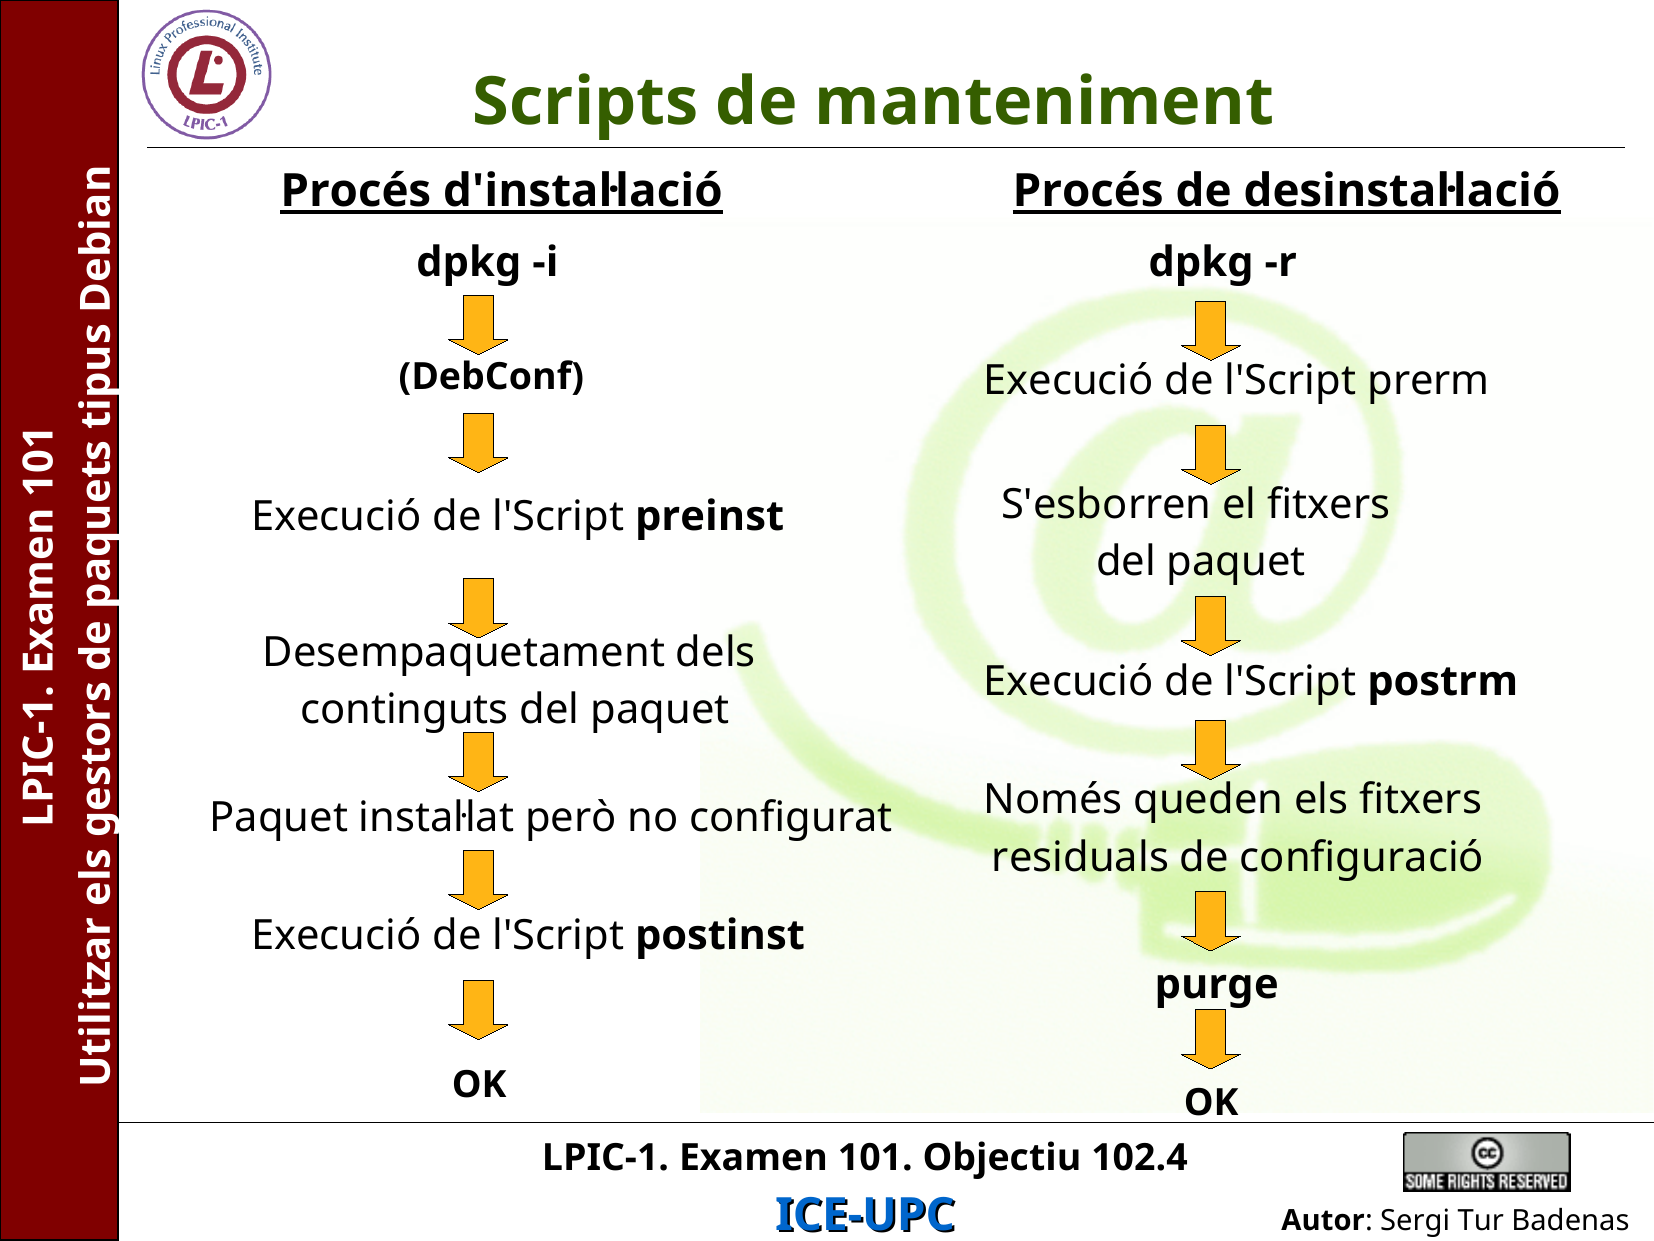

# Scripts de manteniment
Procés d'instal·lació
Procés de desinstal·lació
dpkg -i
dpkg -r
(DebConf)
Execució de l'Script prerm
S'esborren el fitxers
del paquet
Execució de l'Script preinst
Desempaquetament dels
continguts del paquet
Execució de l'Script postrm
Només queden els fitxers
residuals de configuració
Paquet instal·lat però no configurat
Execució de l'Script postinst
purge
OK
OK